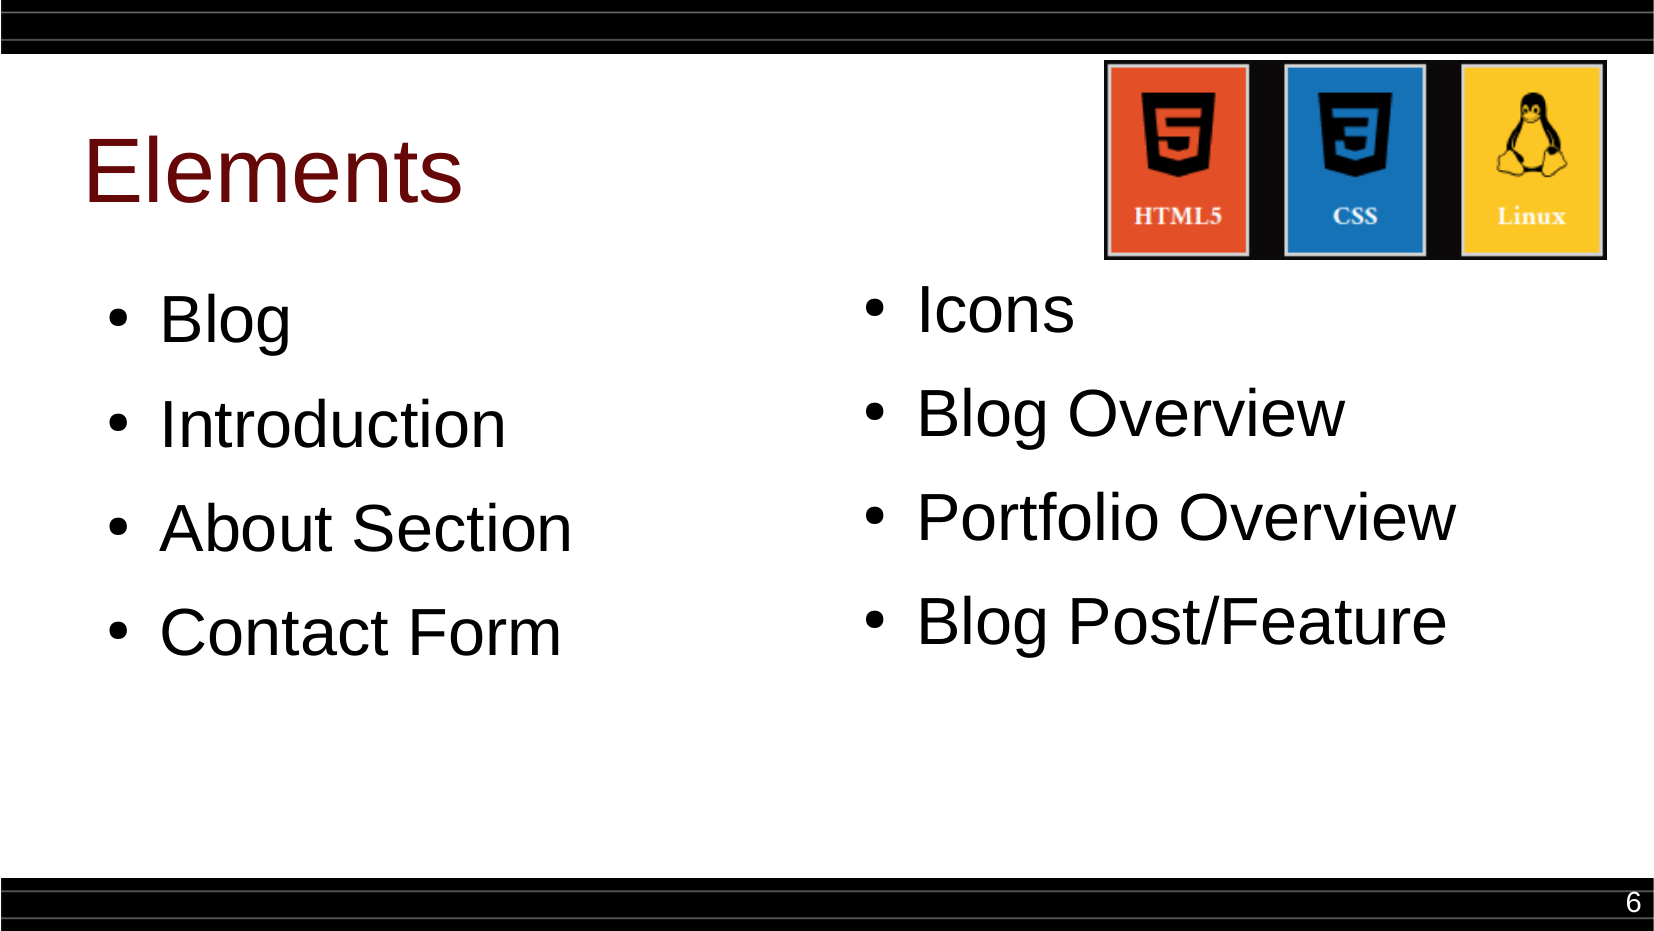

# Elements
Icons
Blog Overview
Portfolio Overview
Blog Post/Feature
Blog
Introduction
About Section
Contact Form